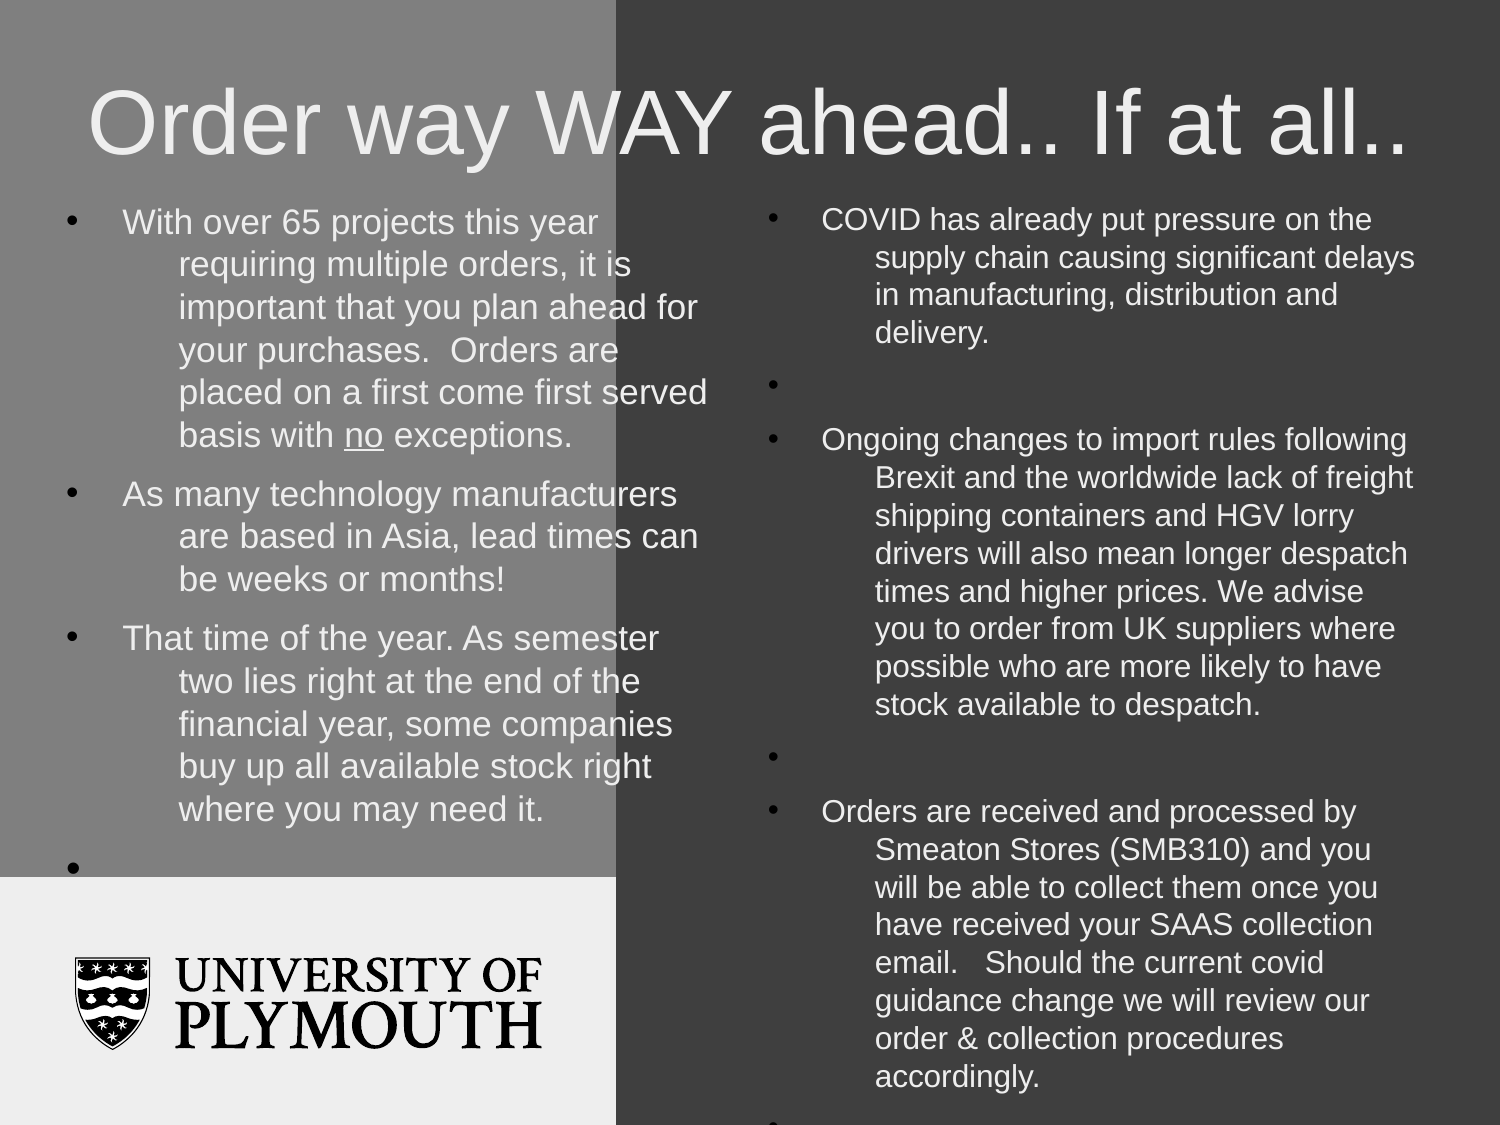

# Order way WAY ahead.. If at all..
With over 65 projects this year requiring multiple orders, it is important that you plan ahead for your purchases. Orders are placed on a first come first served basis with no exceptions.
As many technology manufacturers are based in Asia, lead times can be weeks or months!
That time of the year. As semester two lies right at the end of the financial year, some companies buy up all available stock right where you may need it.
COVID has already put pressure on the supply chain causing significant delays in manufacturing, distribution and delivery.
Ongoing changes to import rules following Brexit and the worldwide lack of freight shipping containers and HGV lorry drivers will also mean longer despatch times and higher prices. We advise you to order from UK suppliers where possible who are more likely to have stock available to despatch.
Orders are received and processed by Smeaton Stores (SMB310) and you will be able to collect them once you have received your SAAS collection email. Should the current covid guidance change we will review our order & collection procedures accordingly.